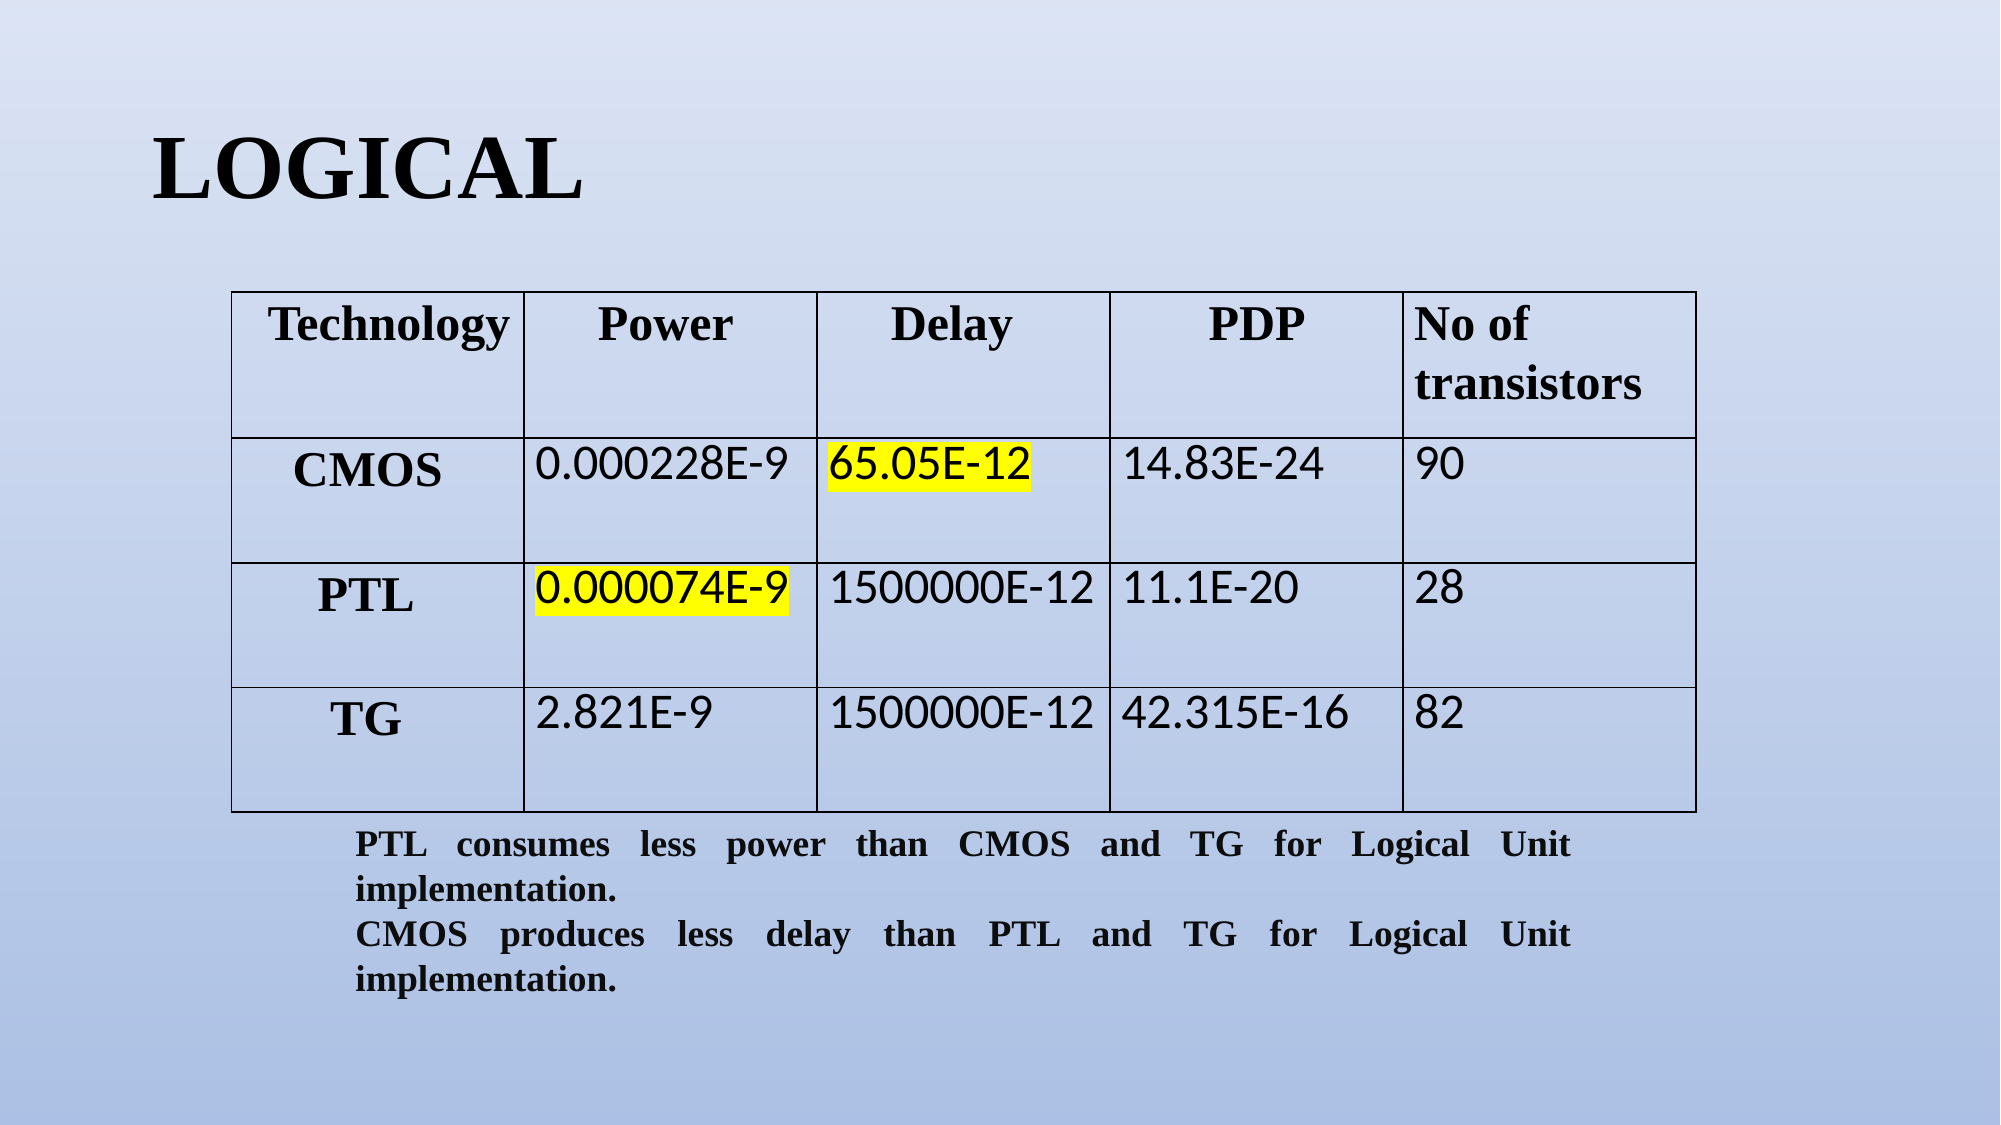

# LOGICAL
| Technology | Power | Delay | PDP | No of transistors |
| --- | --- | --- | --- | --- |
| CMOS | 0.000228E-9 | 65.05E-12 | 14.83E-24 | 90 |
| PTL | 0.000074E-9 | 1500000E-12 | 11.1E-20 | 28 |
| TG | 2.821E-9 | 1500000E-12 | 42.315E-16 | 82 |
PTL consumes less power than CMOS and TG for Logical Unit implementation.
CMOS produces less delay than PTL and TG for Logical Unit implementation.